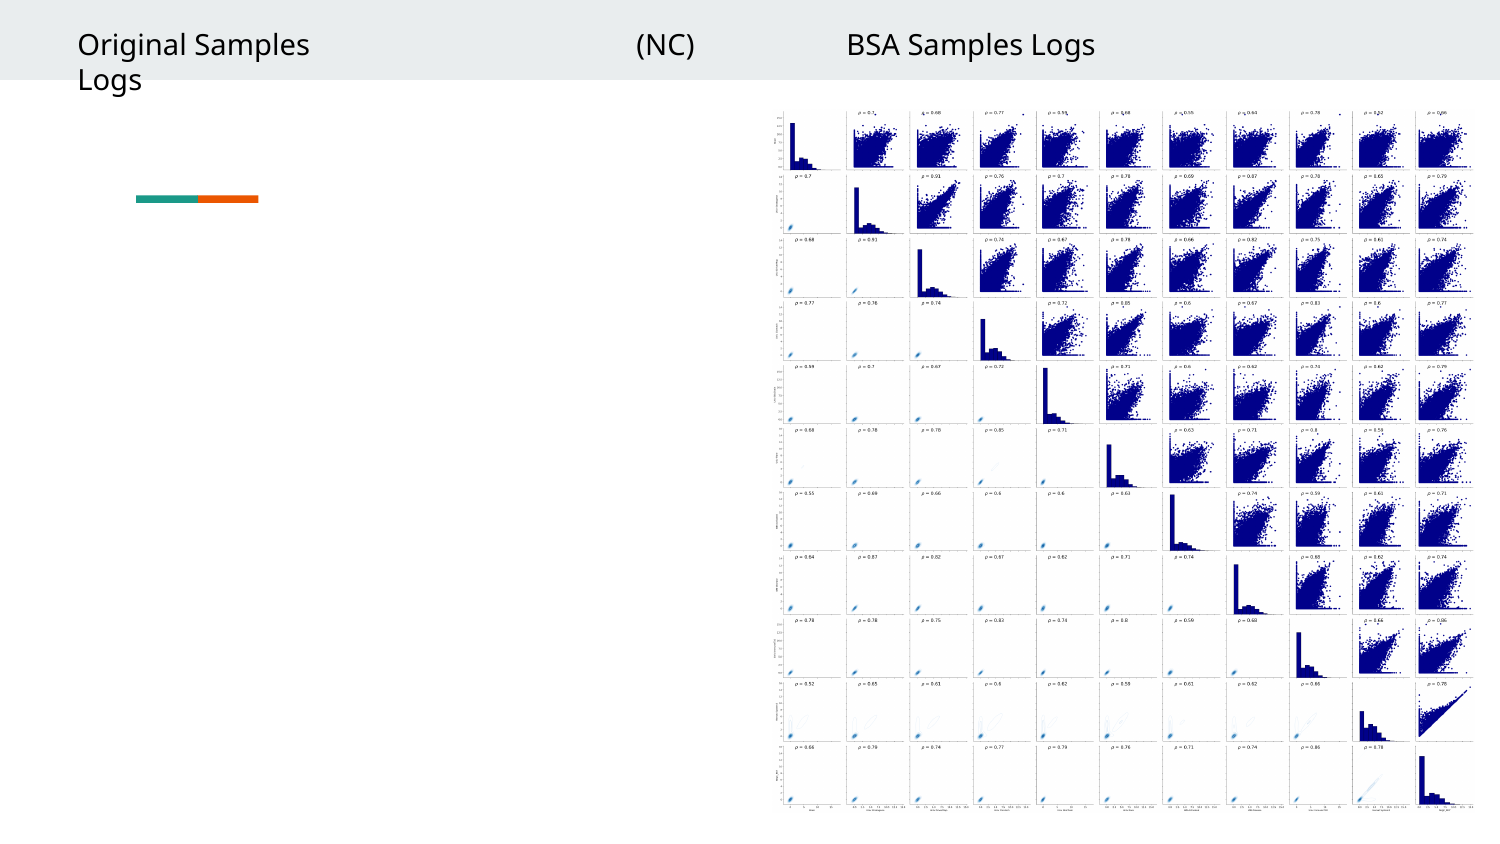

Original Samples Logs
(NC)
BSA Samples Logs